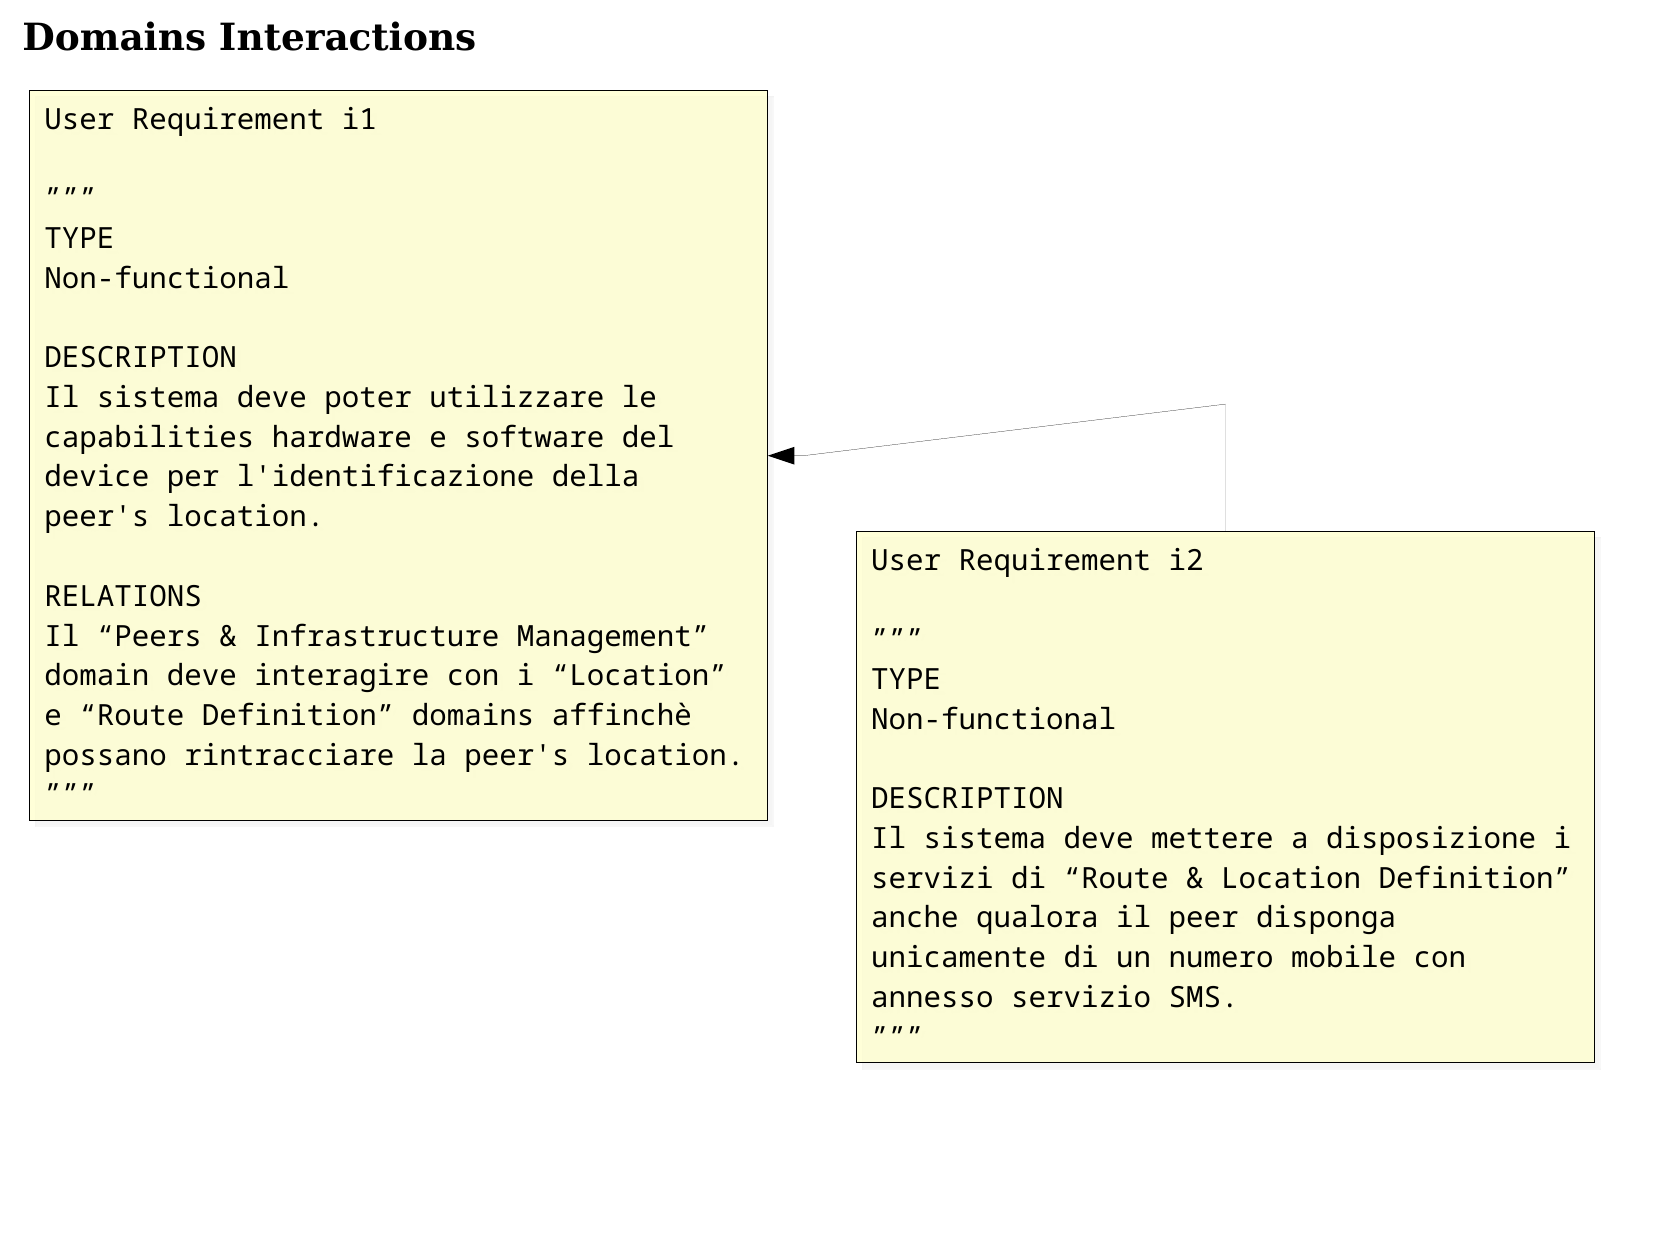

Domains Interactions
User Requirement i1
”””
TYPE
Non-functional
DESCRIPTION
Il sistema deve poter utilizzare le capabilities hardware e software del device per l'identificazione della peer's location.
RELATIONS
Il “Peers & Infrastructure Management” domain deve interagire con i “Location” e “Route Definition” domains affinchè possano rintracciare la peer's location.
”””
User Requirement i2
”””
TYPE
Non-functional
DESCRIPTION
Il sistema deve mettere a disposizione i servizi di “Route & Location Definition” anche qualora il peer disponga unicamente di un numero mobile con annesso servizio SMS.
”””